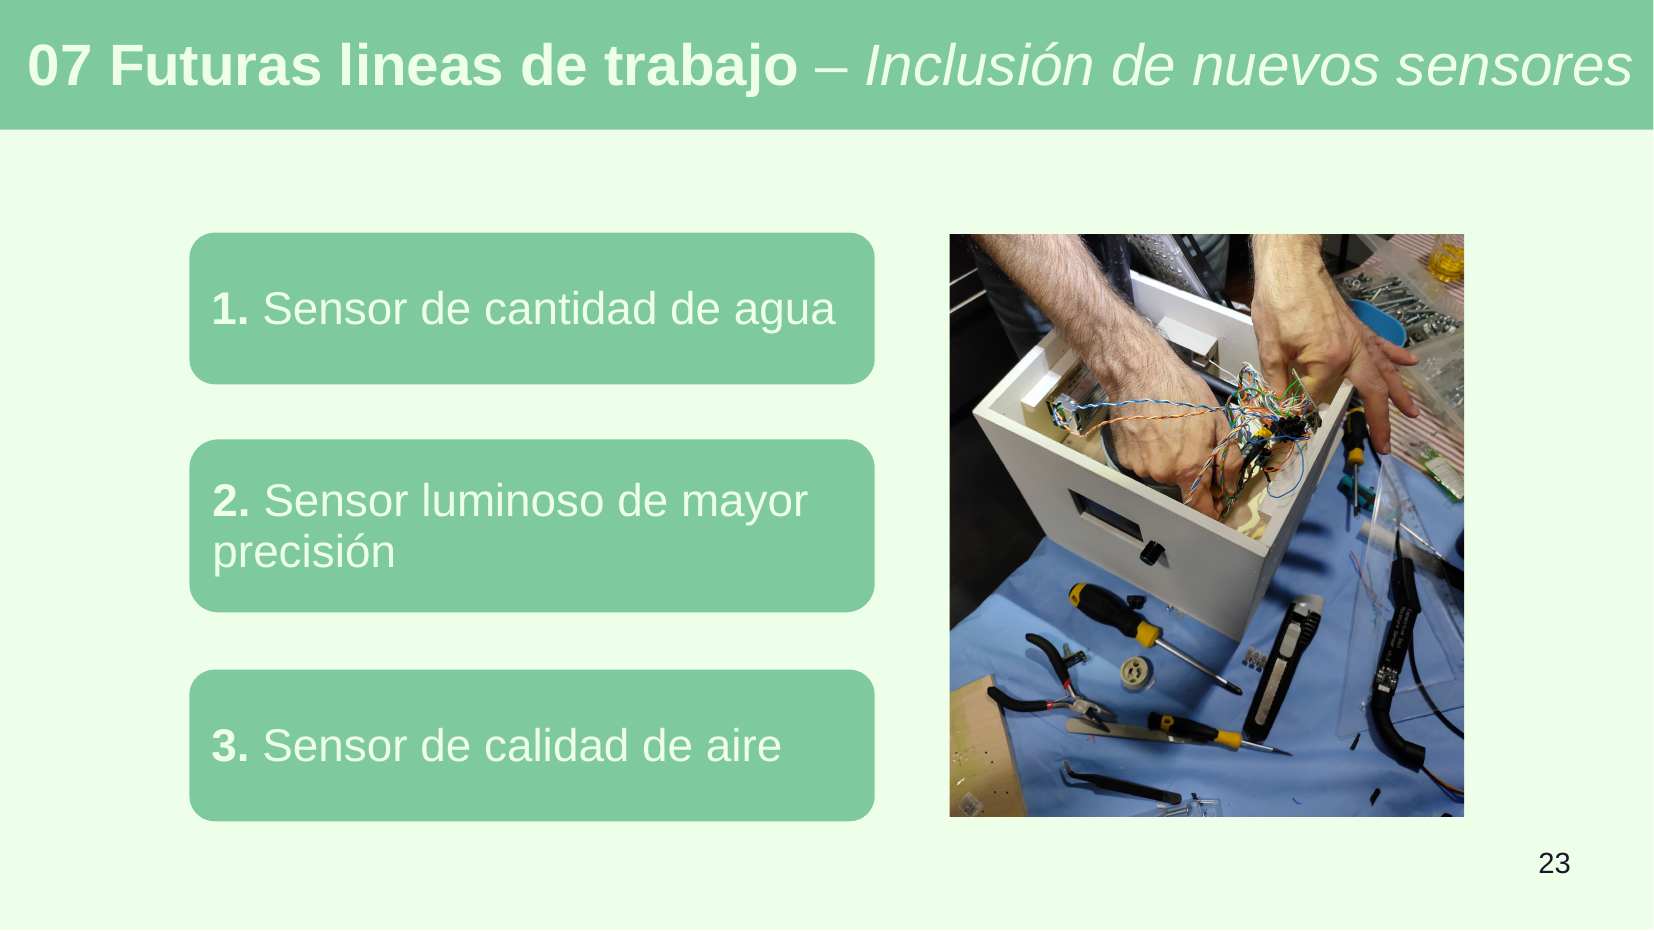

# 07 Futuras lineas de trabajo – Inclusión de nuevos sensores
1. Sensor de cantidad de agua
2. Sensor luminoso de mayor precisión
3. Sensor de calidad de aire
23